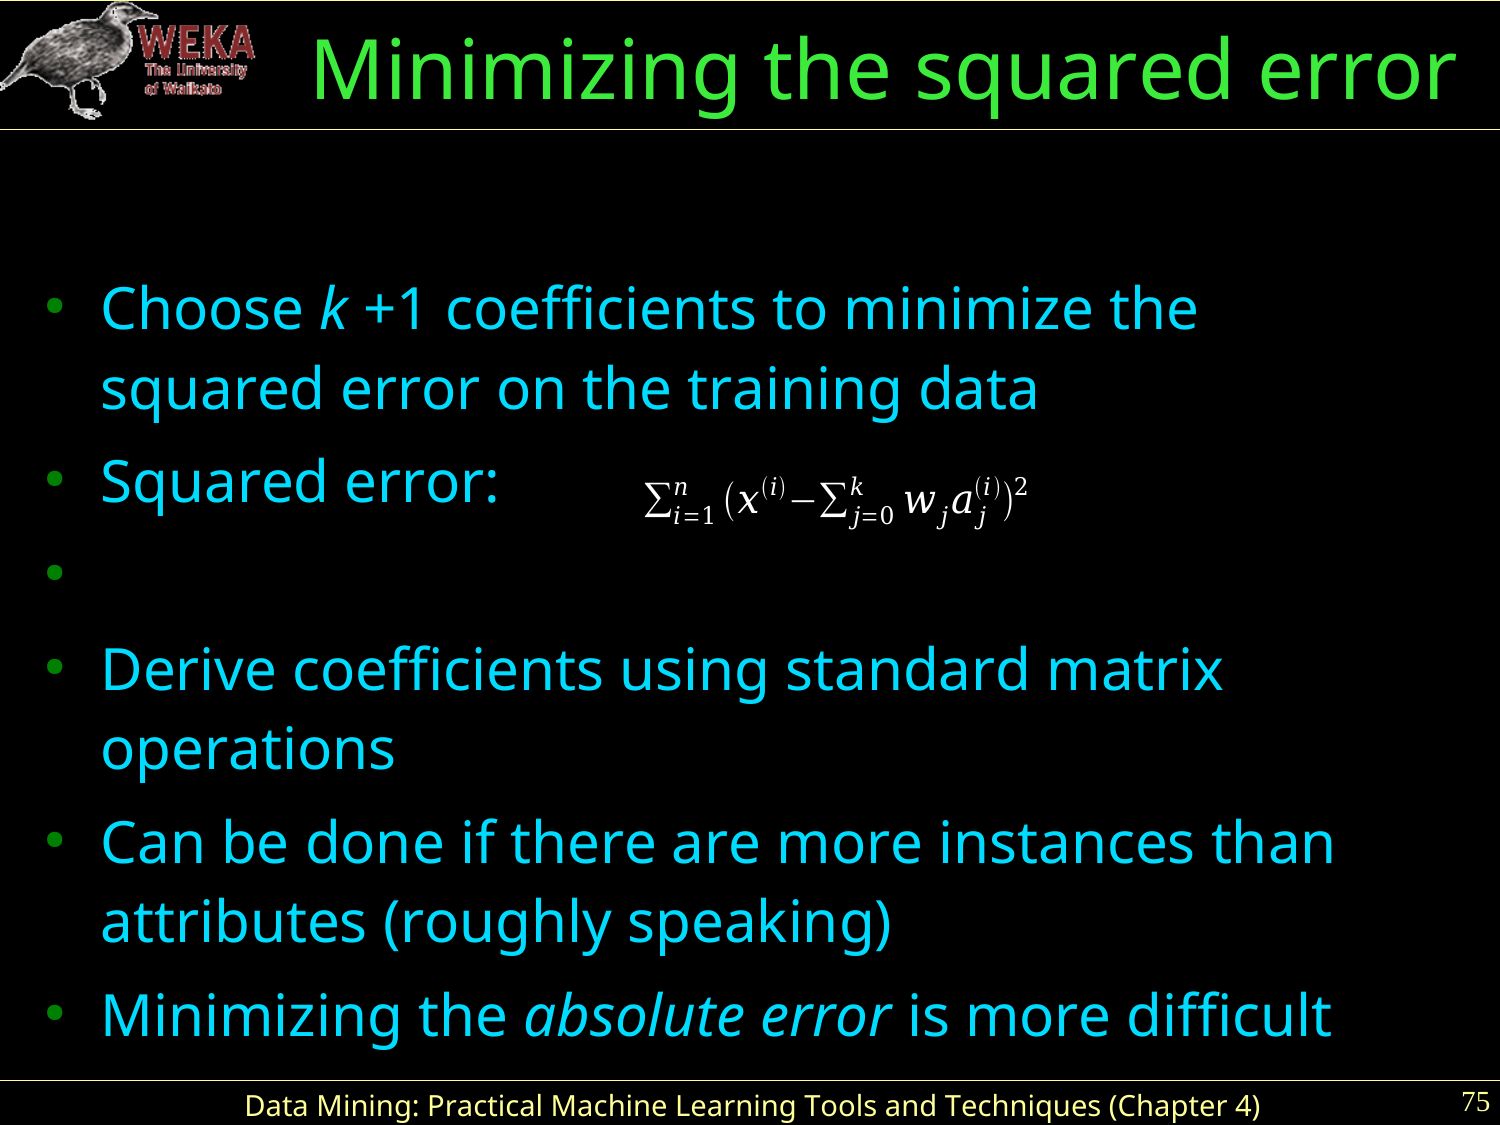

# Minimizing the squared error
Choose k +1 coefficients to minimize the squared error on the training data
Squared error:
Derive coefficients using standard matrix operations
Can be done if there are more instances than attributes (roughly speaking)
Minimizing the absolute error is more difficult
Data Mining: Practical Machine Learning Tools and Techniques (Chapter 4)
75